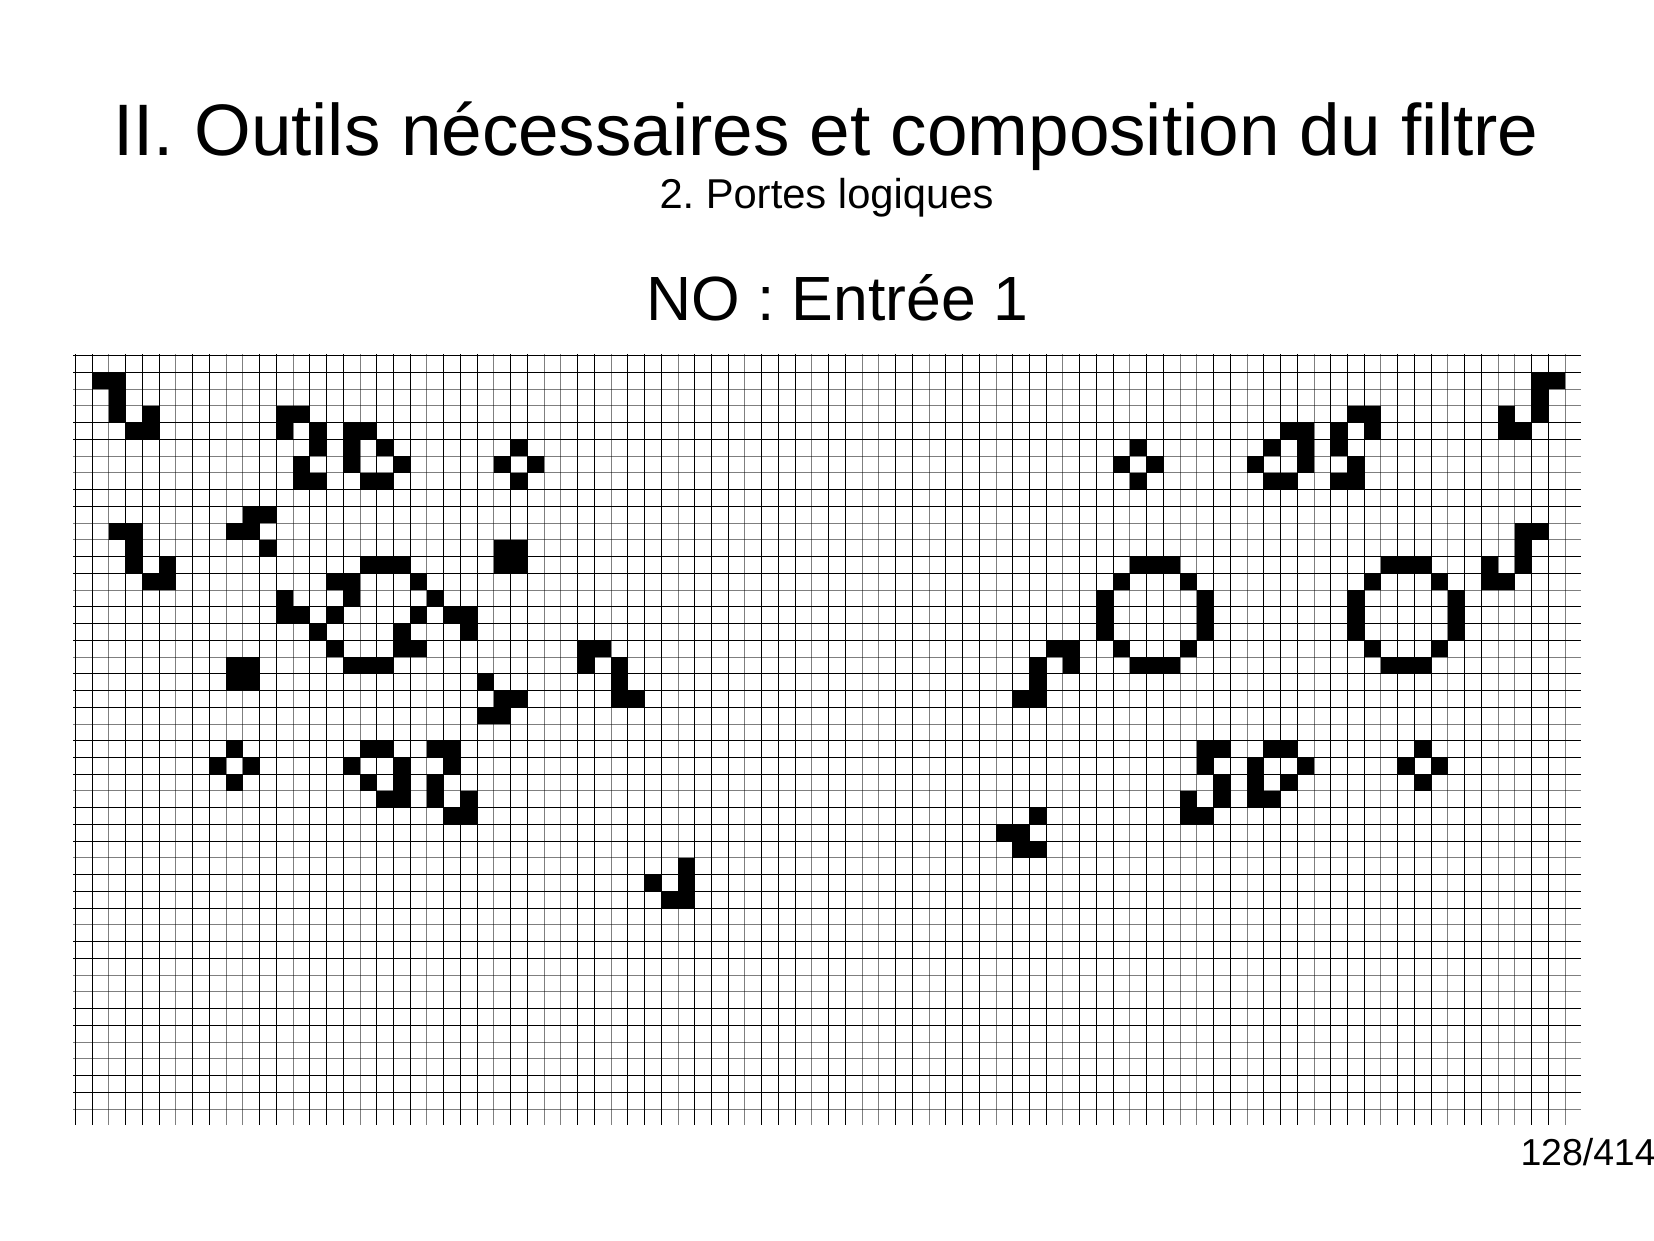

# II. Outils nécessaires et composition du filtre 2. Portes logiques
NO : Entrée 1